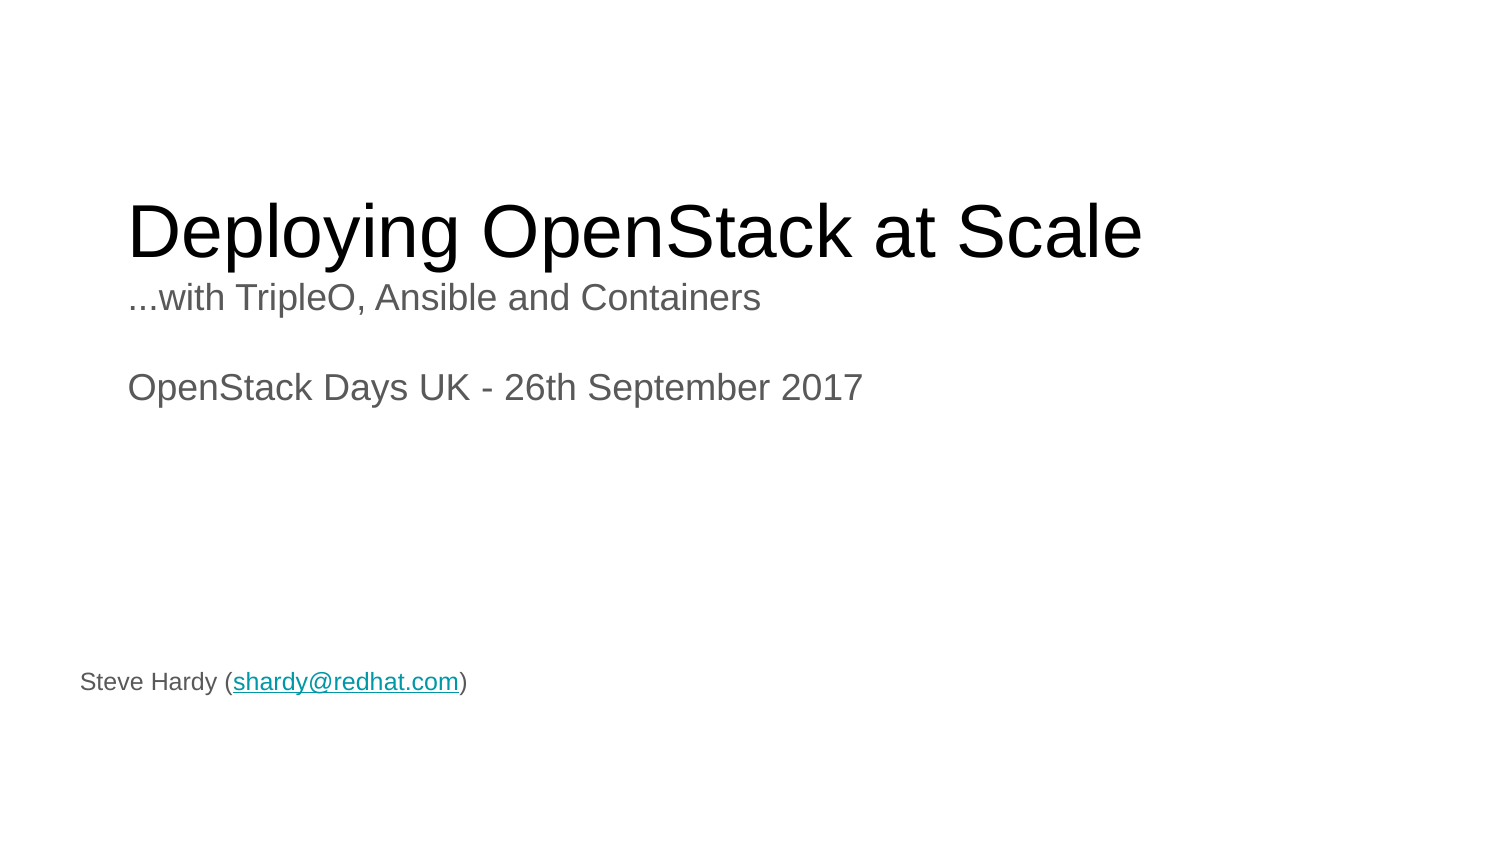

Deploying OpenStack at Scale
...with TripleO, Ansible and Containers
OpenStack Days UK - 26th September 2017
# Steve Hardy (shardy@redhat.com)